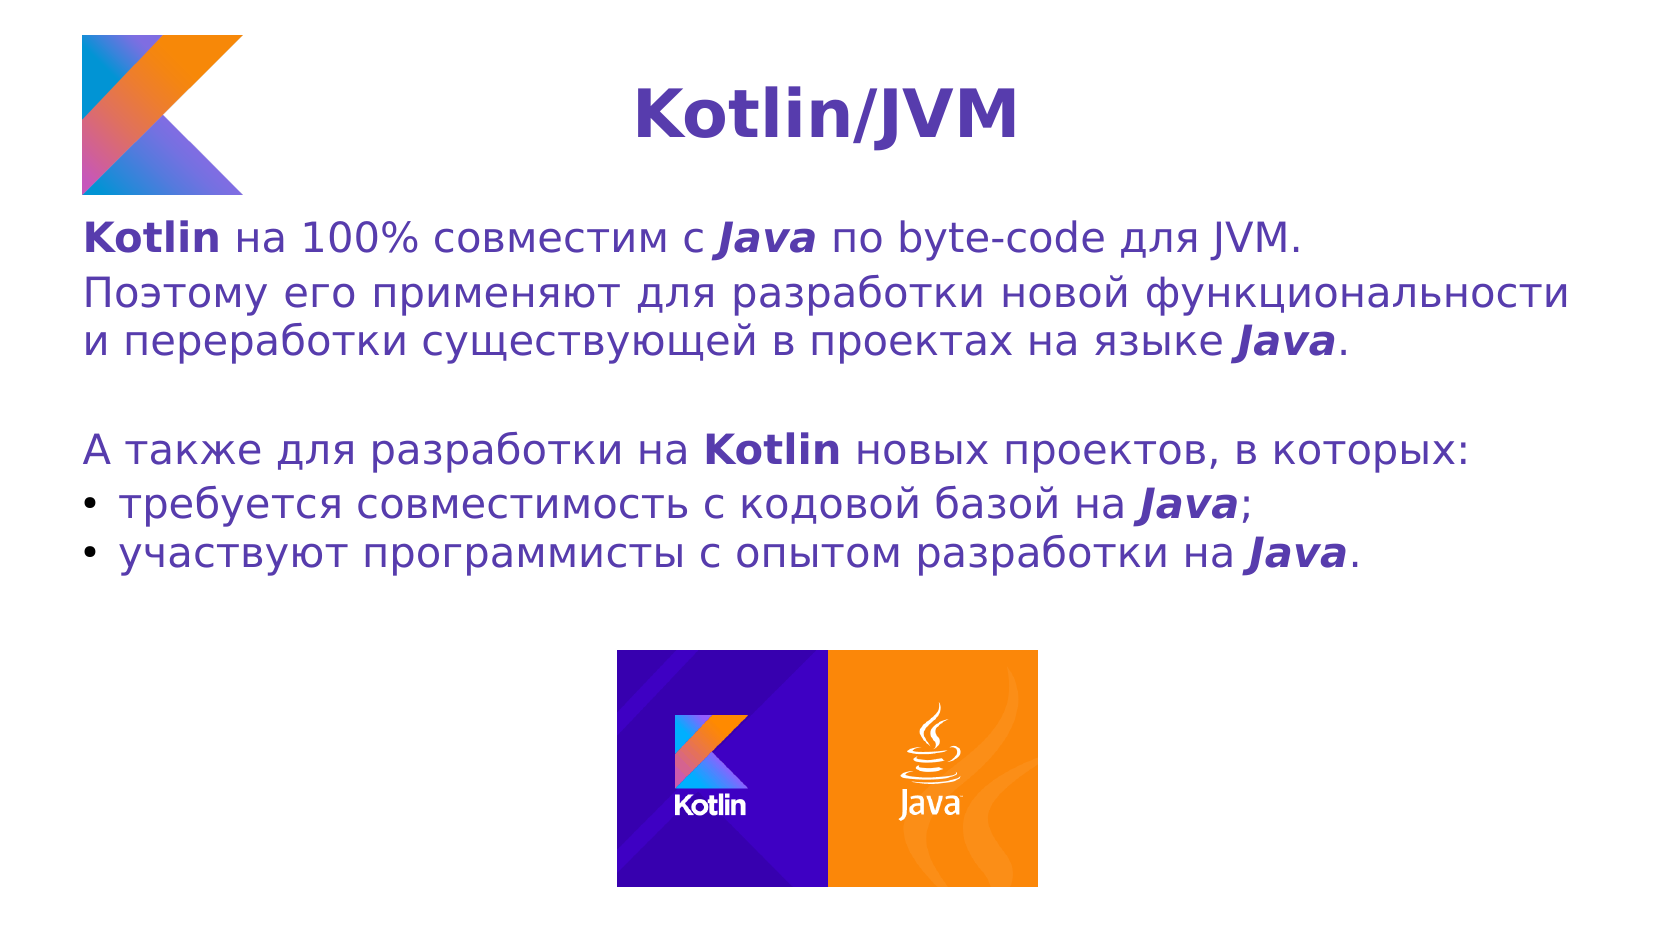

# Kotlin/JVM
Kotlin на 100% совместим с Java по byte-code для JVM.
Поэтому его применяют для разработки новой функциональности и переработки существующей в проектах на языке Java.
А также для разработки на Kotlin новых проектов, в которых:
требуется совместимость с кодовой базой на Java;
участвуют программисты с опытом разработки на Java.